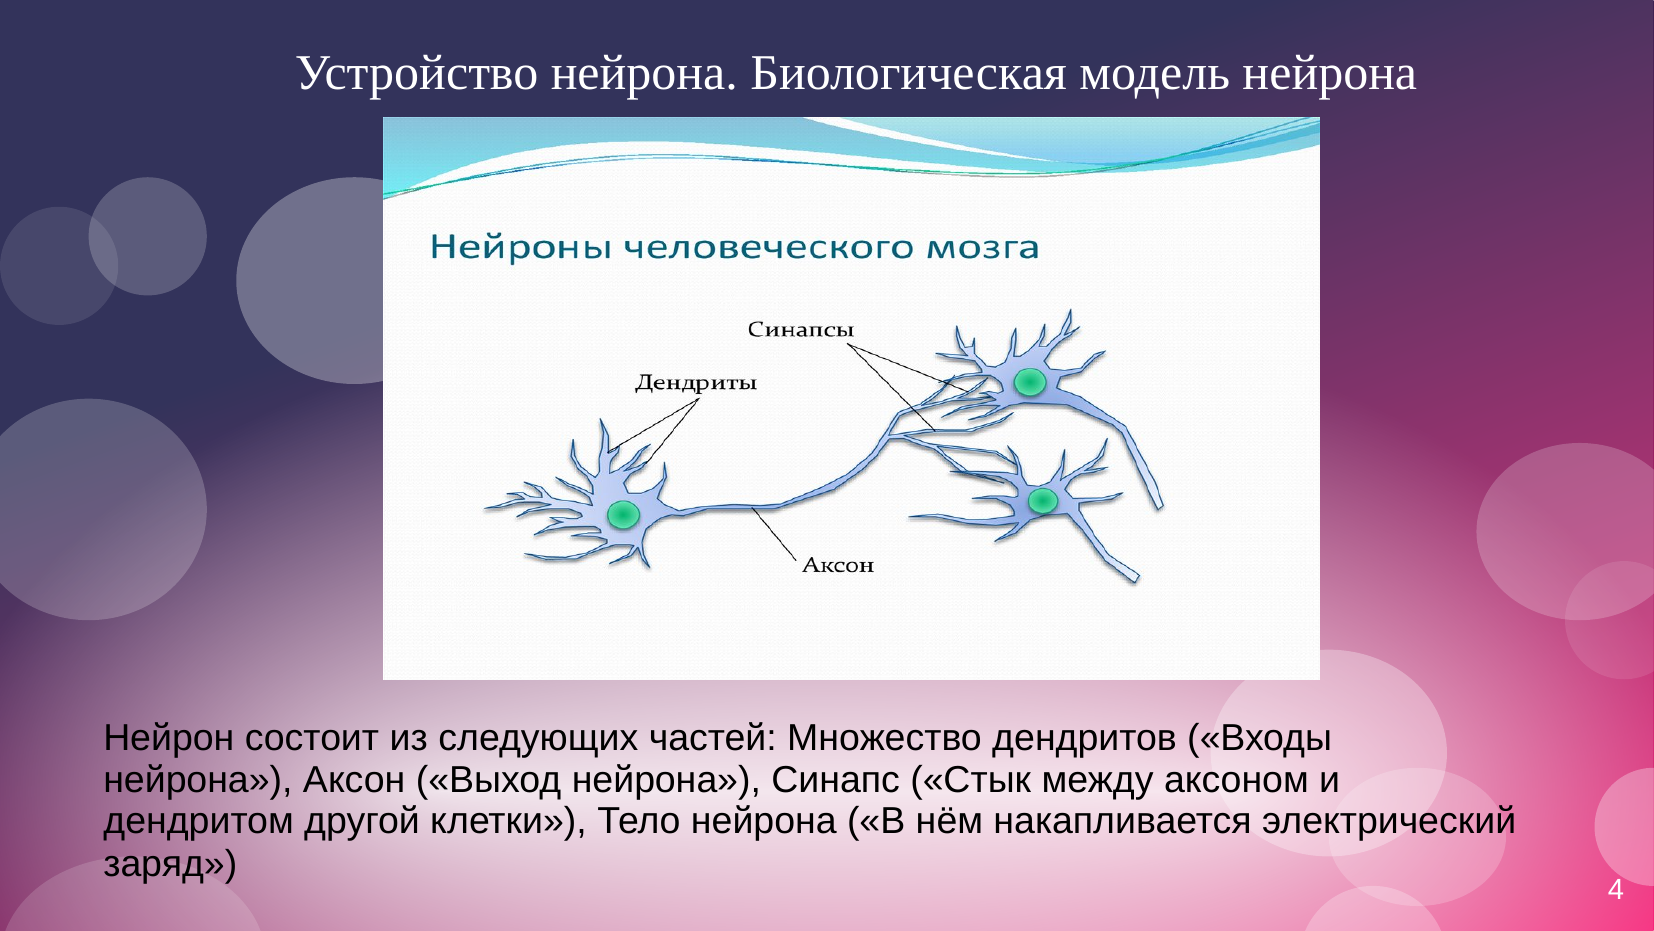

# Устройство нейрона. Биологическая модель нейрона
Нейрон состоит из следующих частей: Множество дендритов («Входы нейрона»), Аксон («Выход нейрона»), Синапс («Стык между аксоном и дендритом другой клетки»), Тело нейрона («В нём накапливается электрический заряд»)